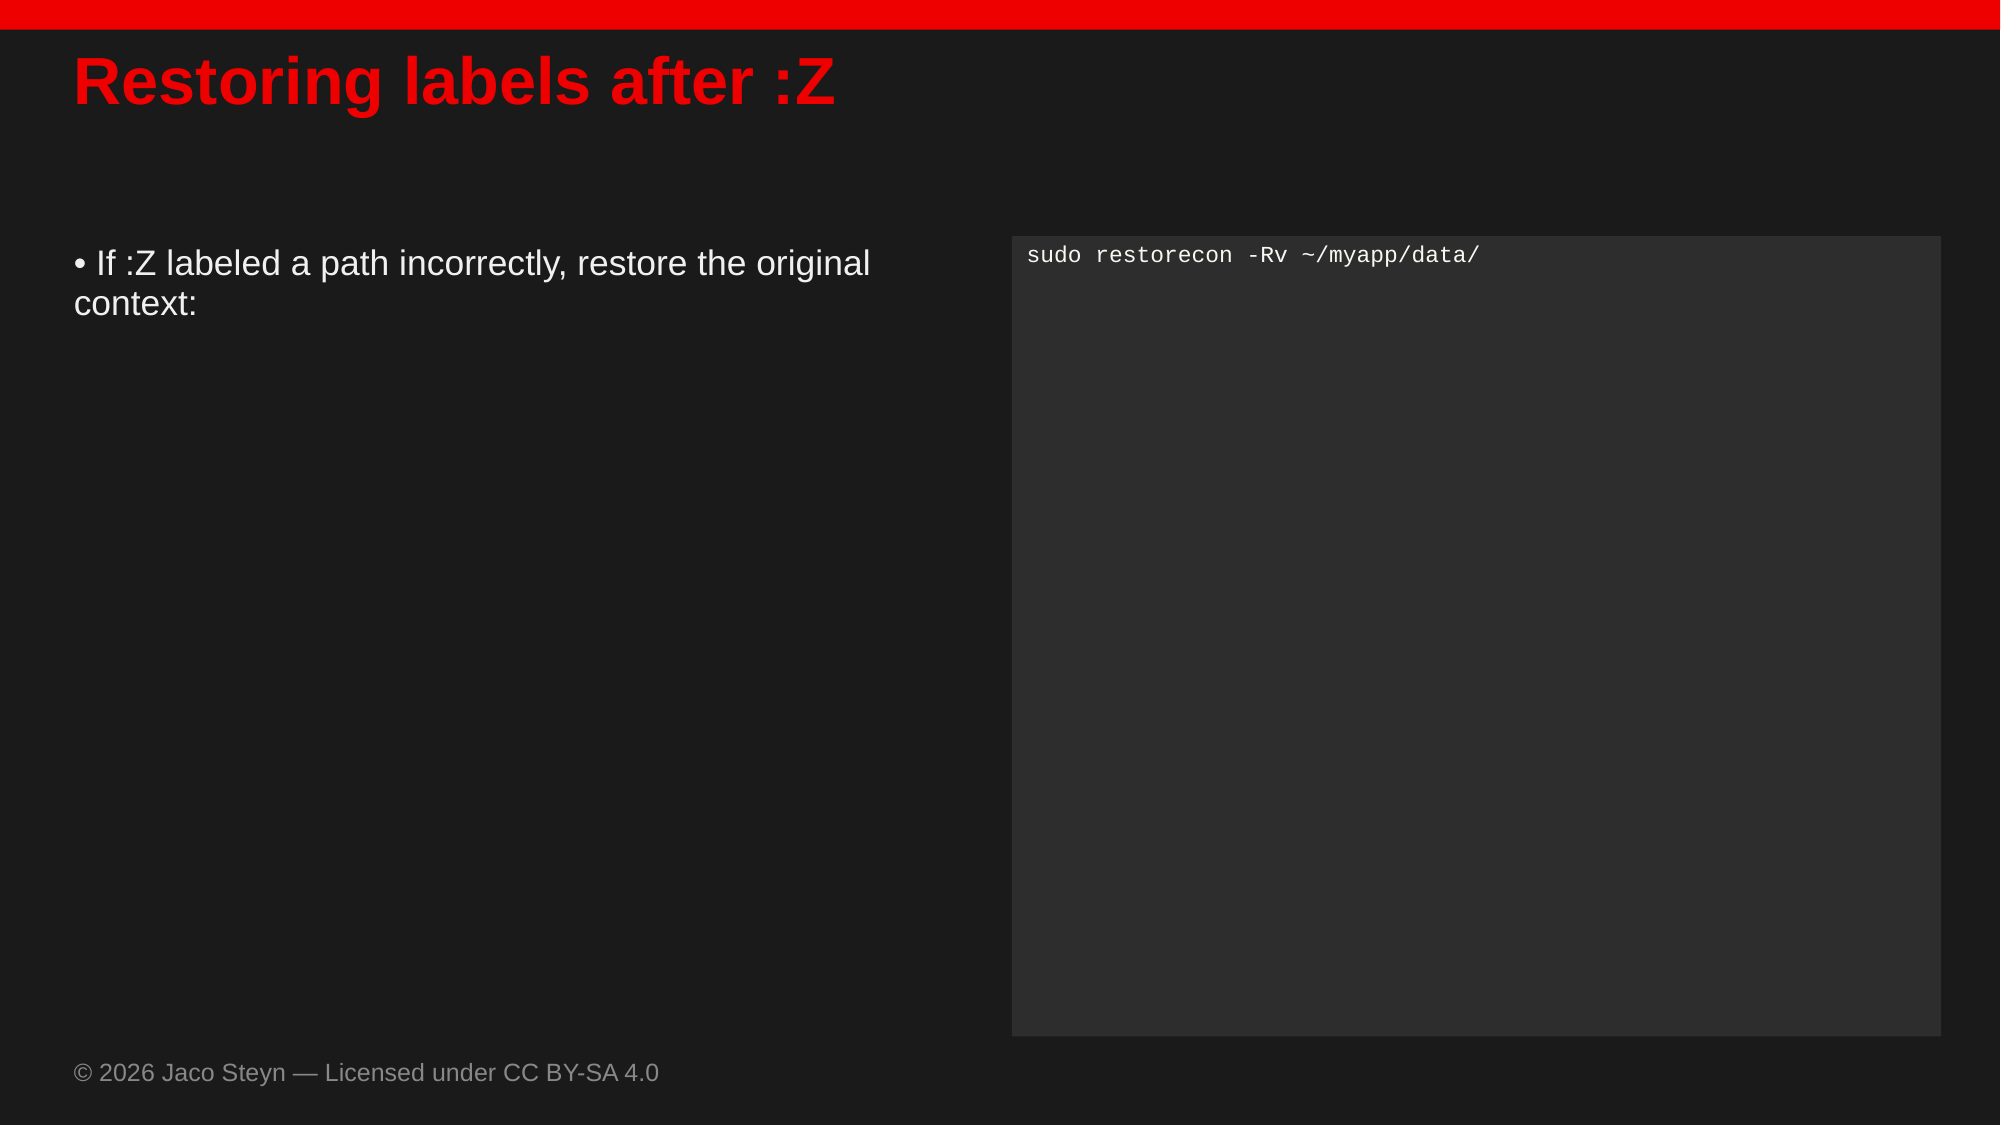

Restoring labels after :Z
• If :Z labeled a path incorrectly, restore the original context:
sudo restorecon -Rv ~/myapp/data/
© 2026 Jaco Steyn — Licensed under CC BY-SA 4.0